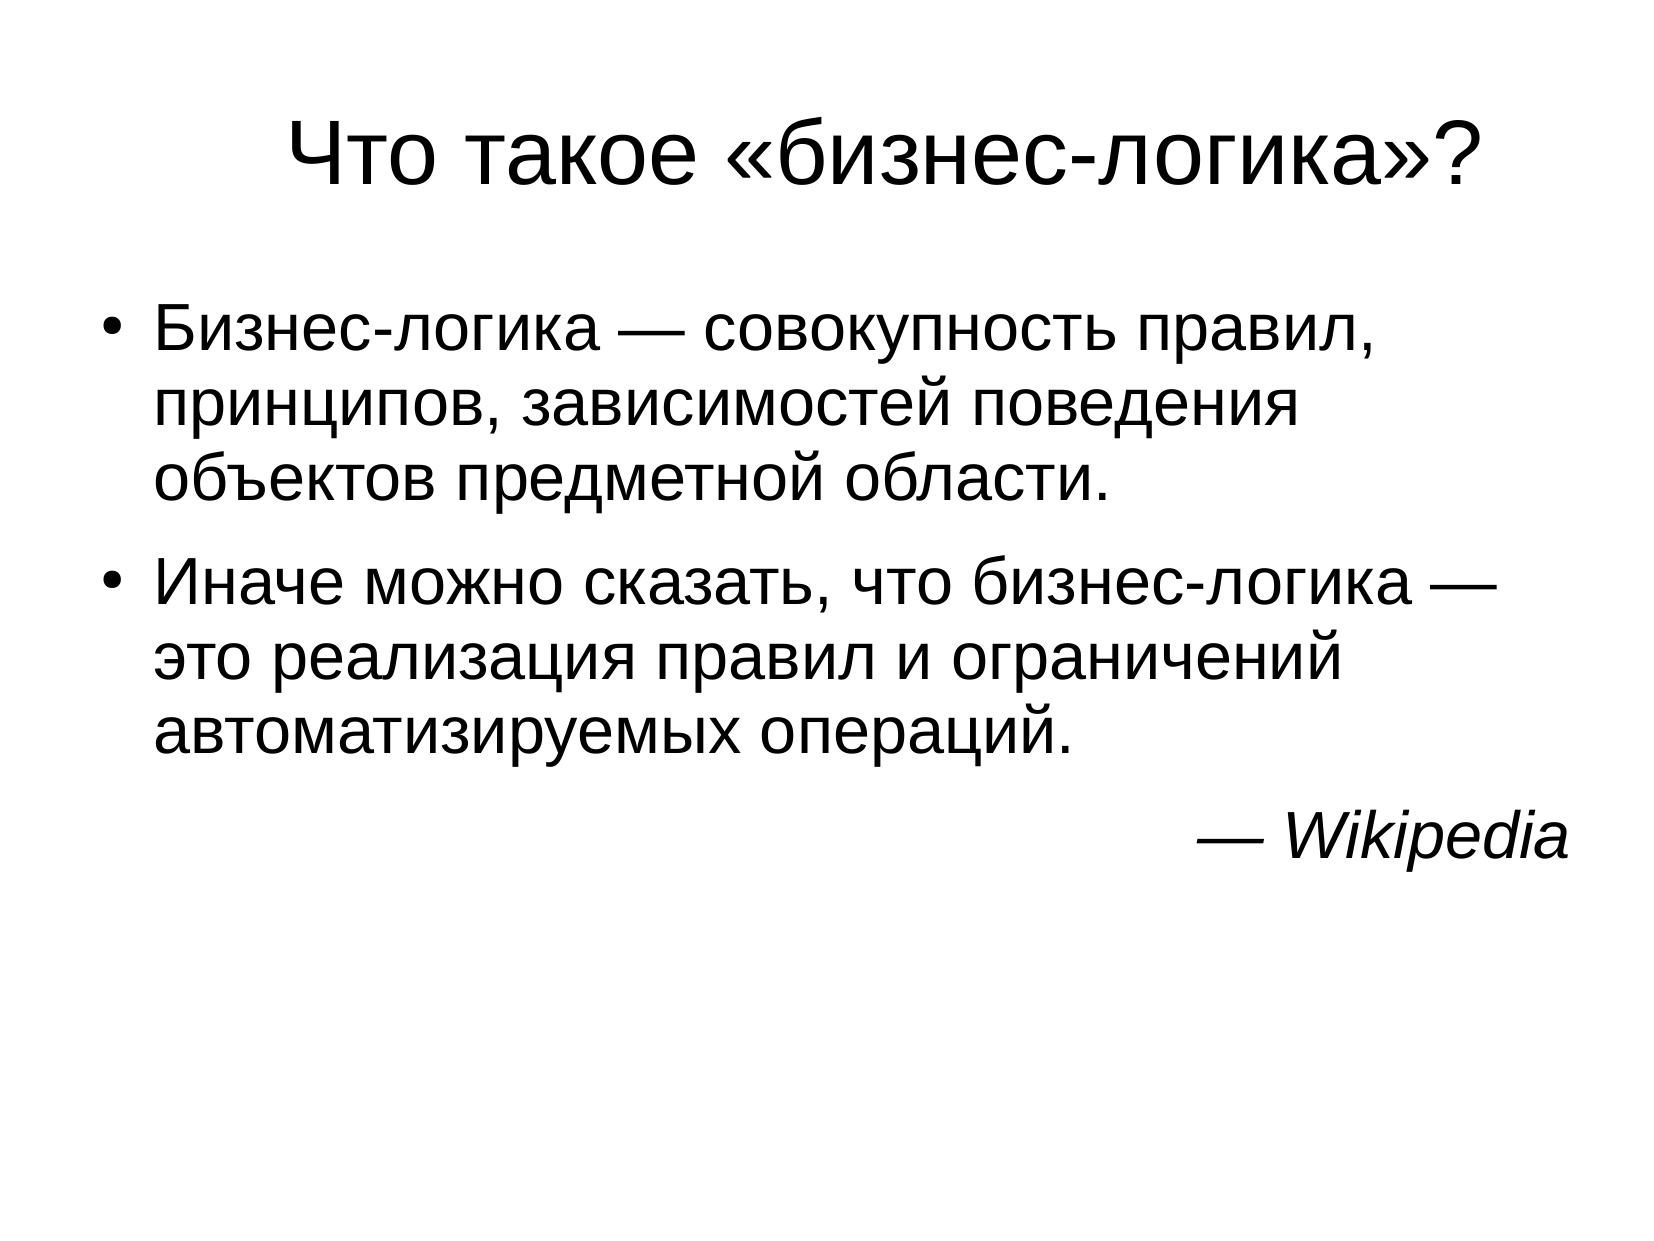

# Что такое «бизнес-логика»?
Бизнес-логика — совокупность правил, принципов, зависимостей поведения объектов предметной области.
Иначе можно сказать, что бизнес-логика — это реализация правил и ограничений автоматизируемых операций.
— Wikipedia